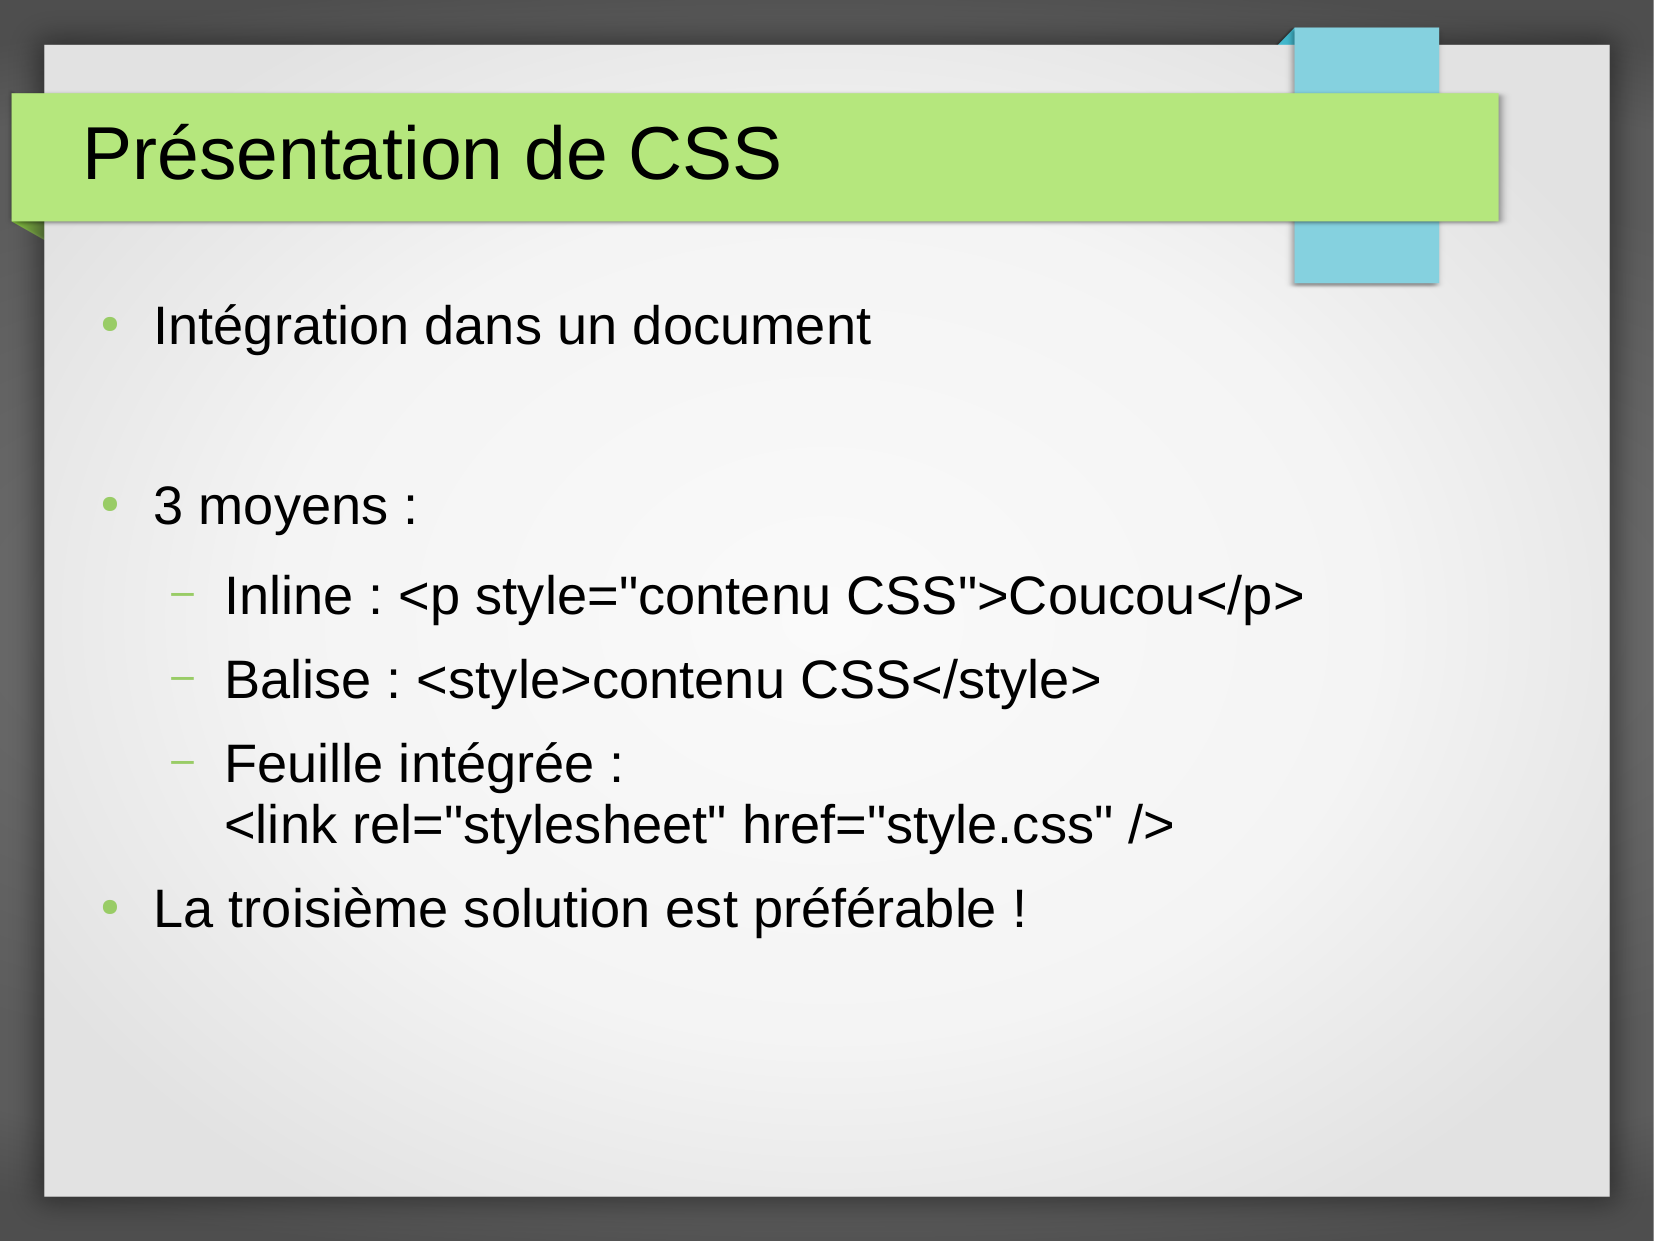

# Présentation de CSS
Intégration dans un document
3 moyens :
Inline : <p style="contenu CSS">Coucou</p>
Balise : <style>contenu CSS</style>
Feuille intégrée :
<link rel="stylesheet" href="style.css" />
La troisième solution est préférable !